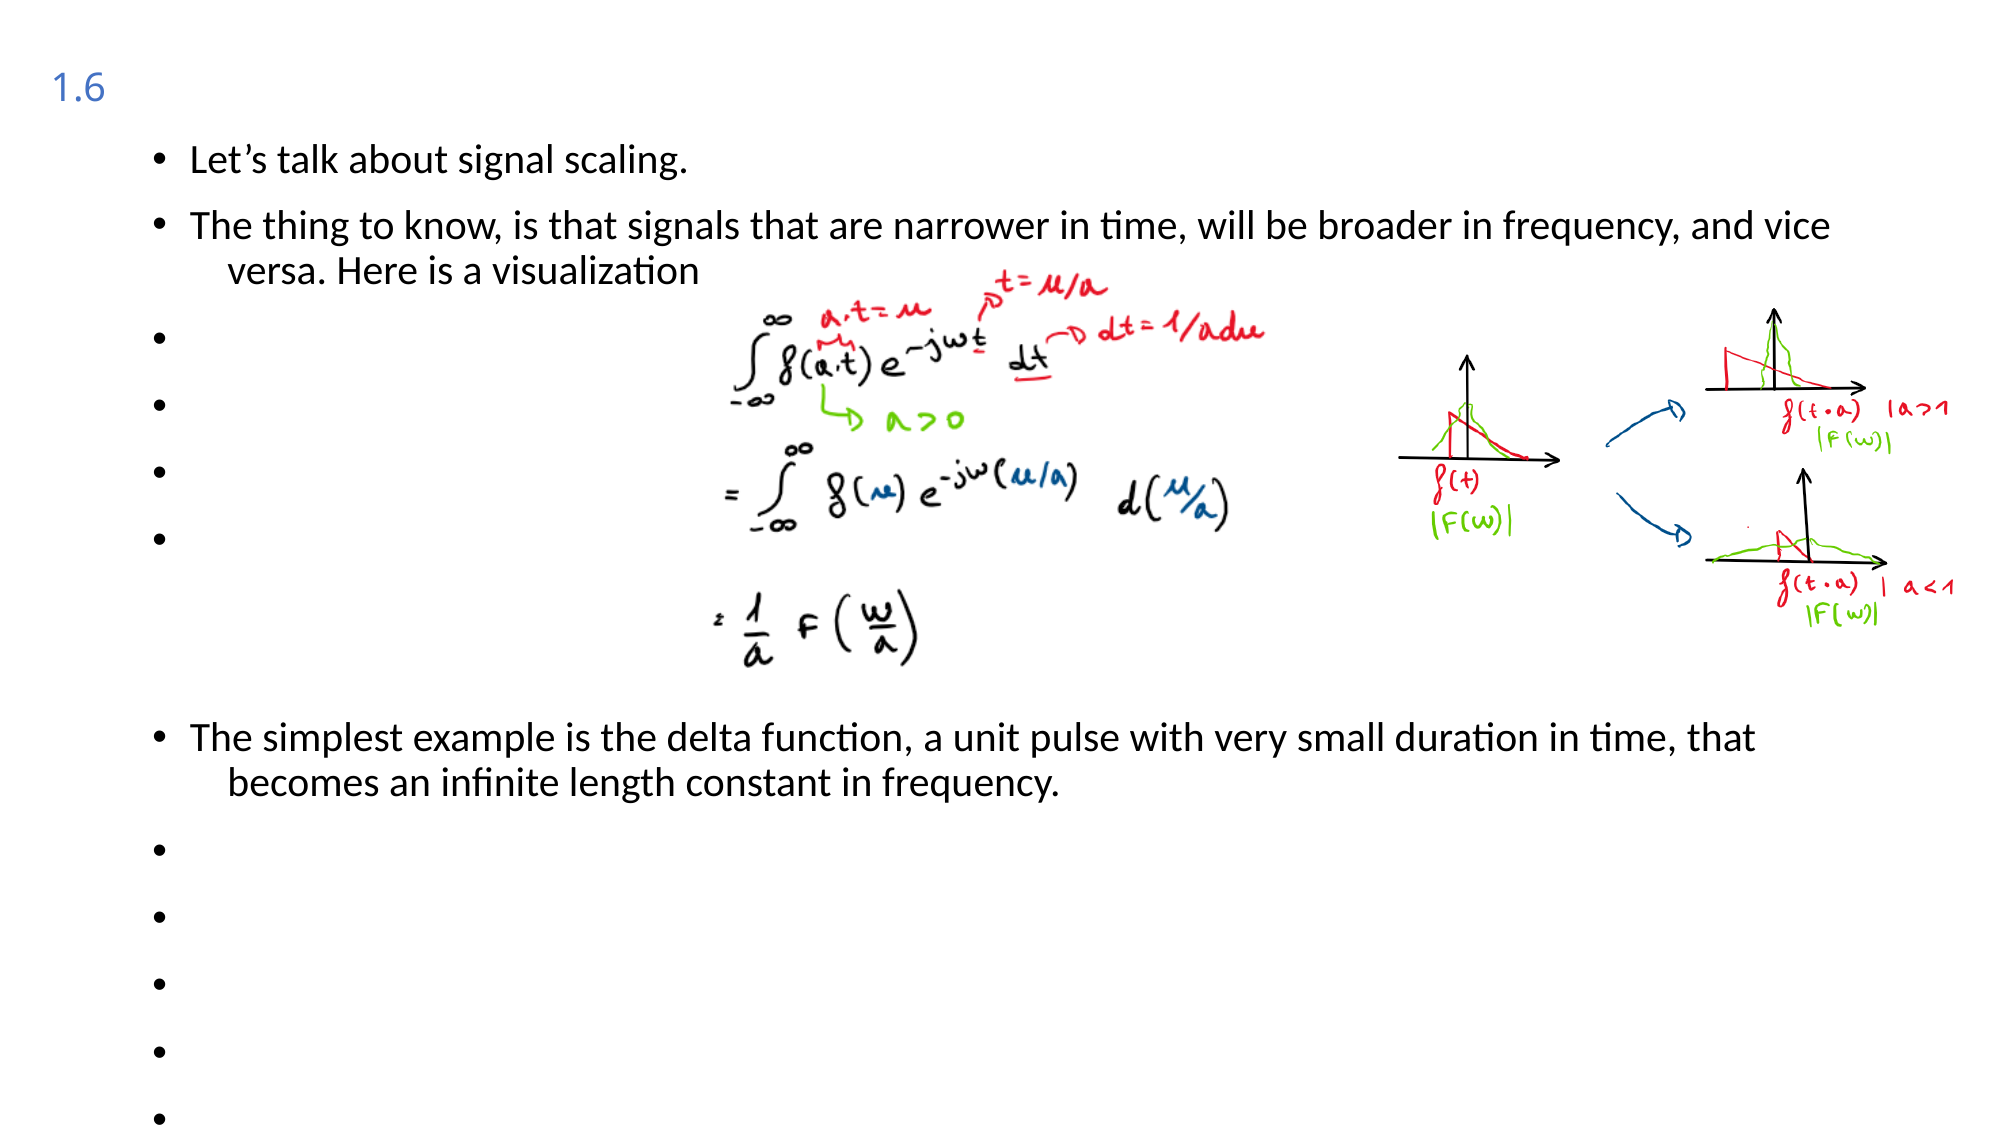

1.6
# Let’s talk about signal scaling.
The thing to know, is that signals that are narrower in time, will be broader in frequency, and vice versa. Here is a visualization :
The simplest example is the delta function, a unit pulse with very small duration in time, that becomes an infinite length constant in frequency.